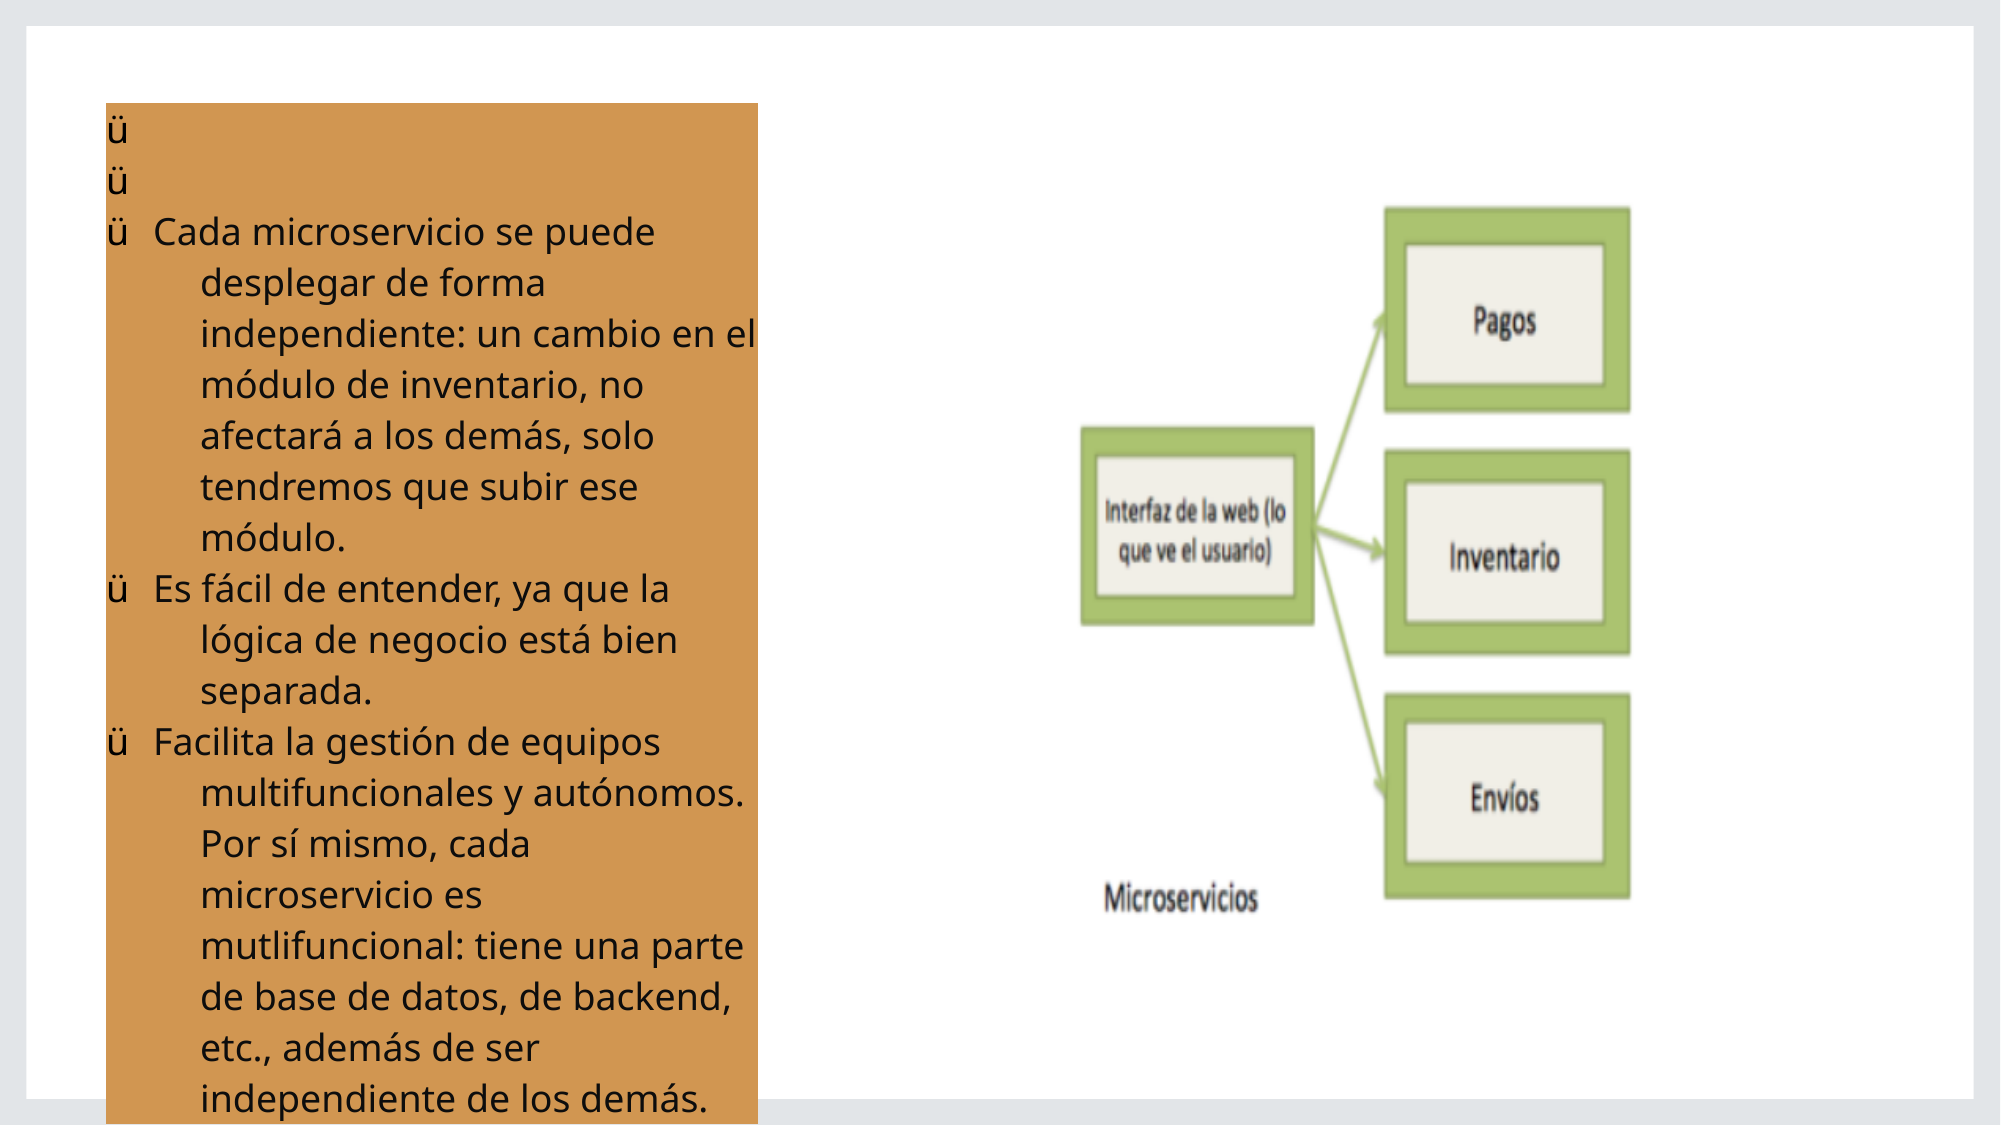

| Cada microservicio se puede desplegar de forma independiente: un cambio en el módulo de inventario, no afectará a los demás, solo tendremos que subir ese módulo. Es fácil de entender, ya que la lógica de negocio está bien separada. Facilita la gestión de equipos multifuncionales y autónomos. Por sí mismo, cada microservicio es mutlifuncional: tiene una parte de base de datos, de backend, etc., además de ser independiente de los demás. |
| --- |